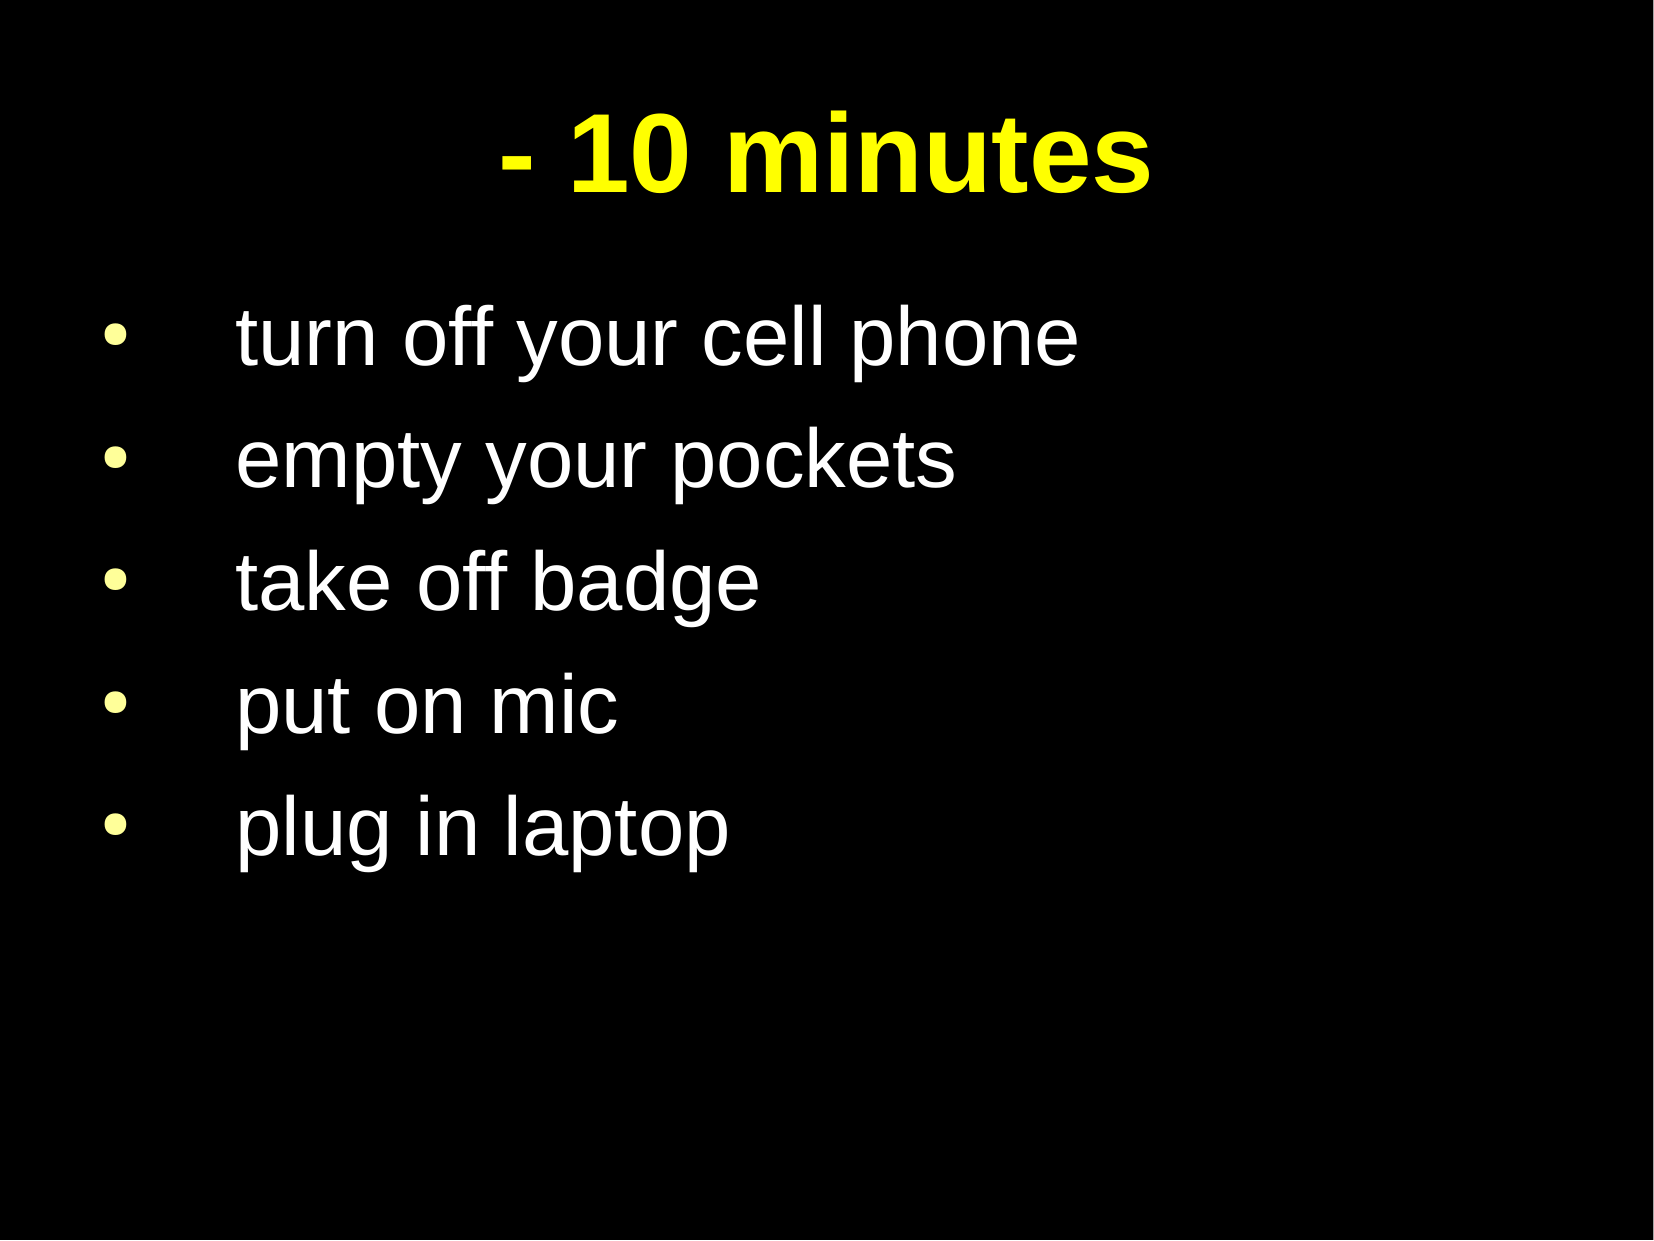

# - 10 minutes
turn off your cell phone
empty your pockets
take off badge
put on mic
plug in laptop